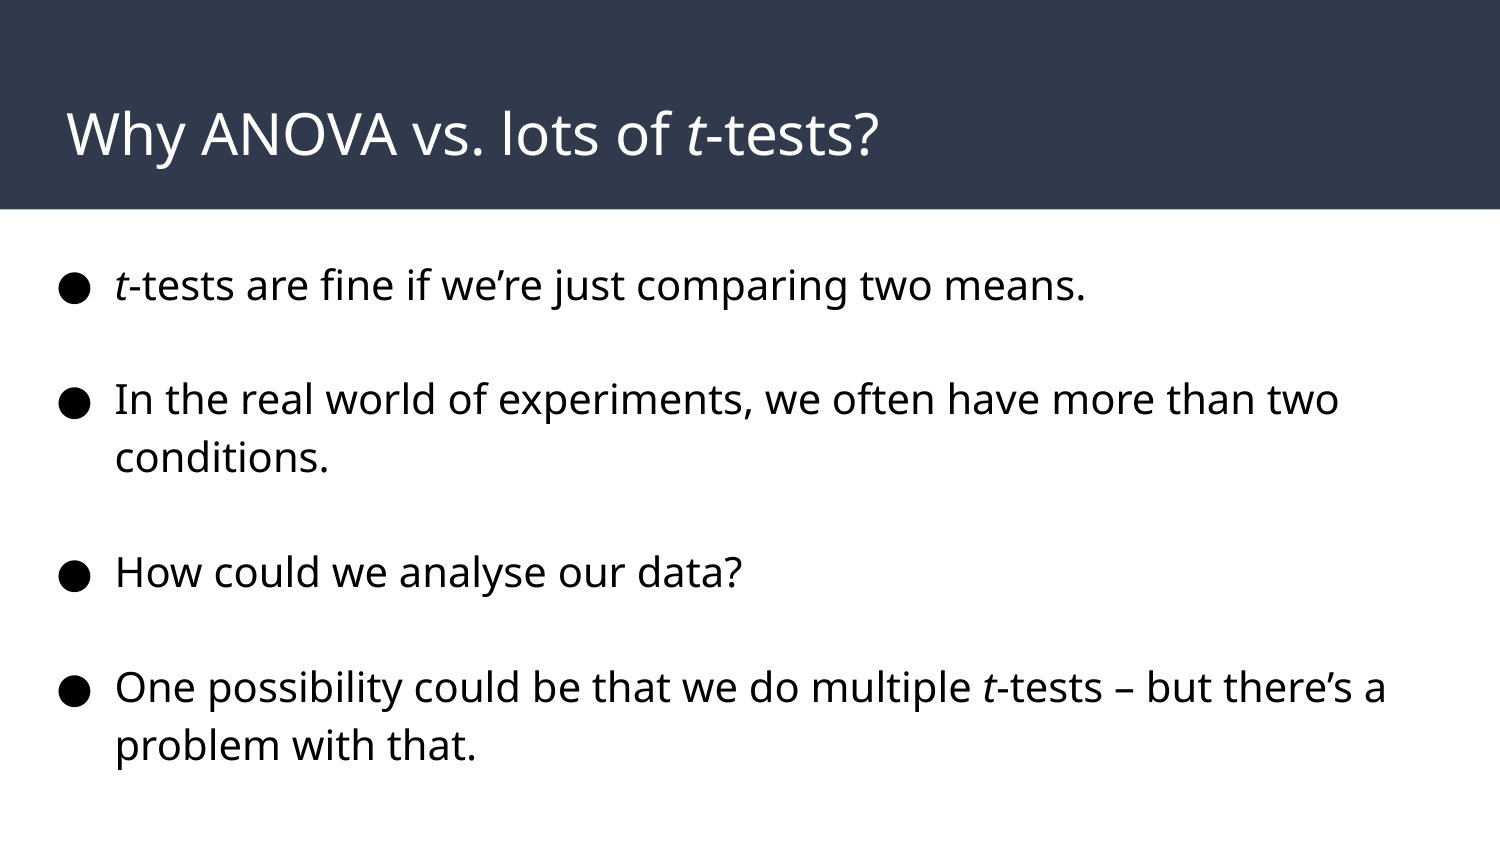

# Why ANOVA vs. lots of t-tests?
t-tests are fine if we’re just comparing two means.
In the real world of experiments, we often have more than two conditions.
How could we analyse our data?
One possibility could be that we do multiple t-tests – but there’s a problem with that.